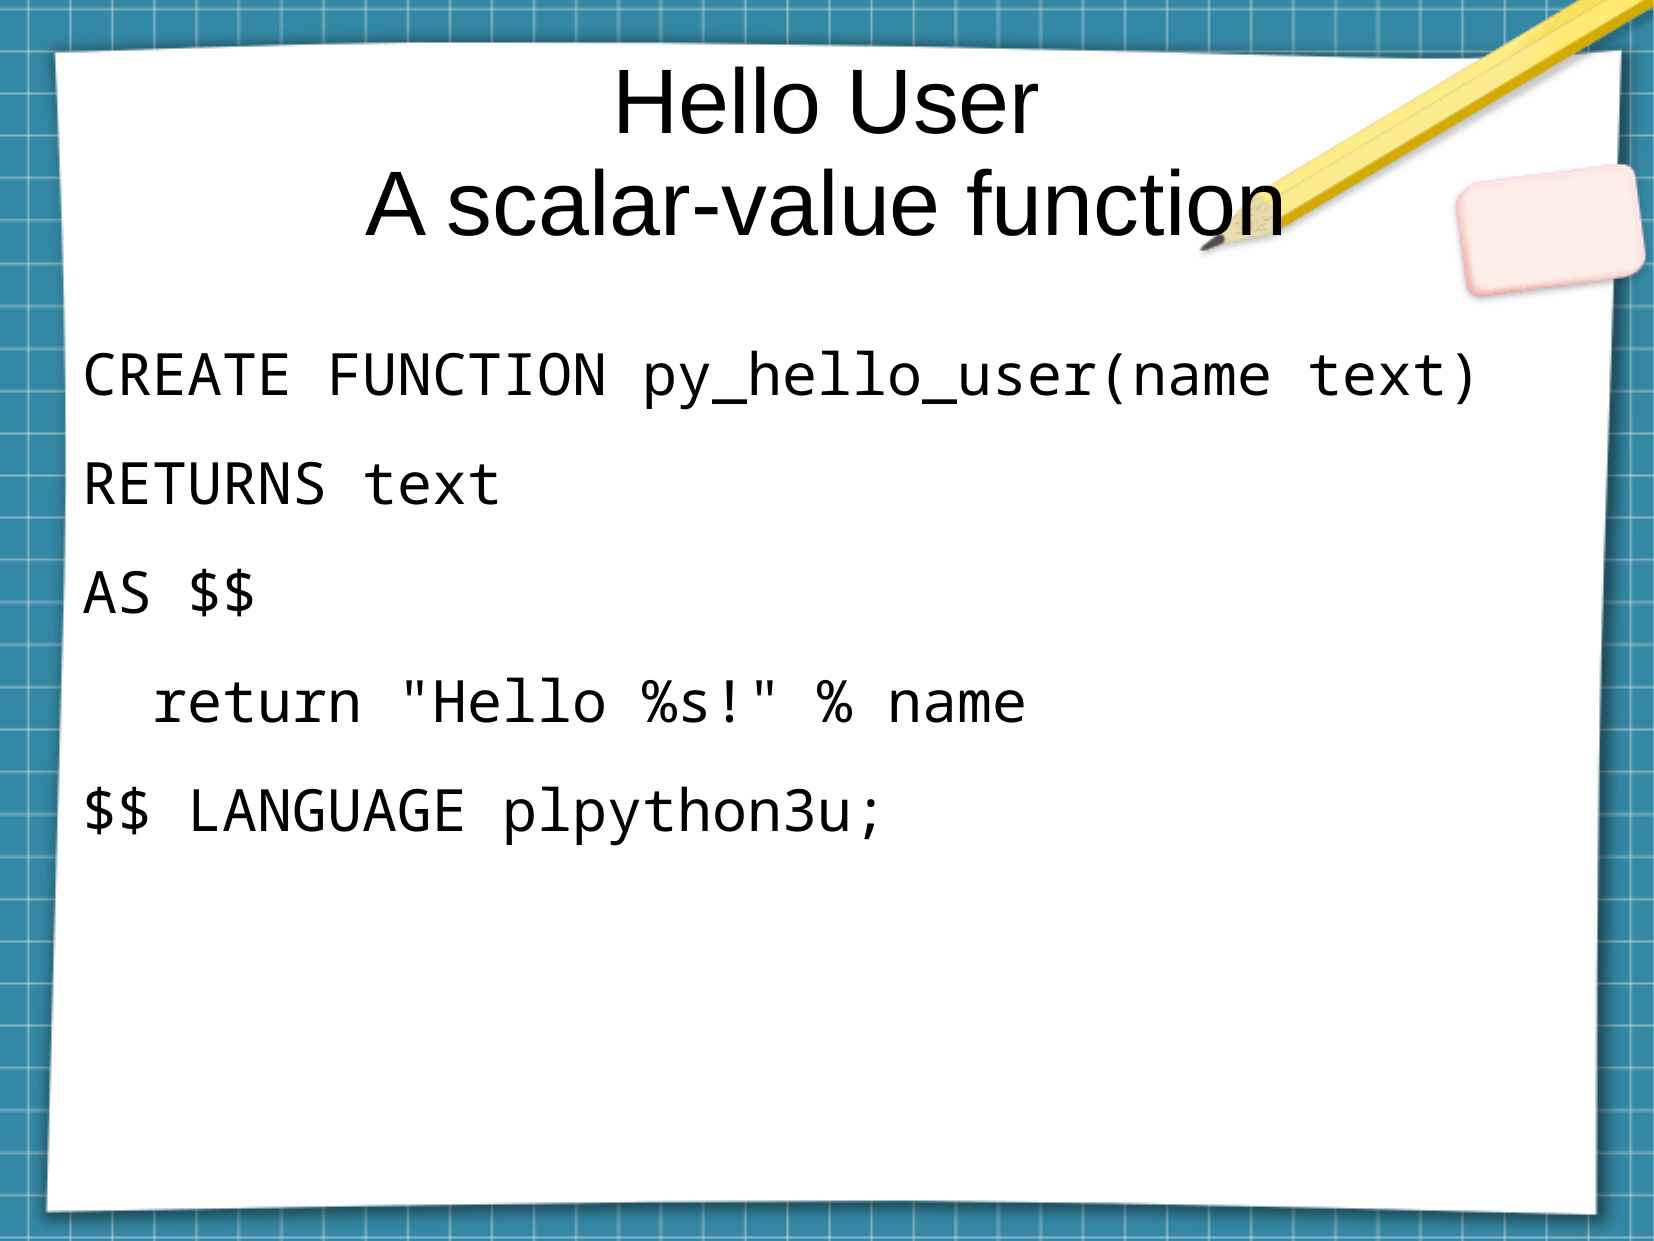

# Hello User A scalar-value function
CREATE FUNCTION py_hello_user(name text)
RETURNS text
AS $$
 return "Hello %s!" % name
$$ LANGUAGE plpython3u;